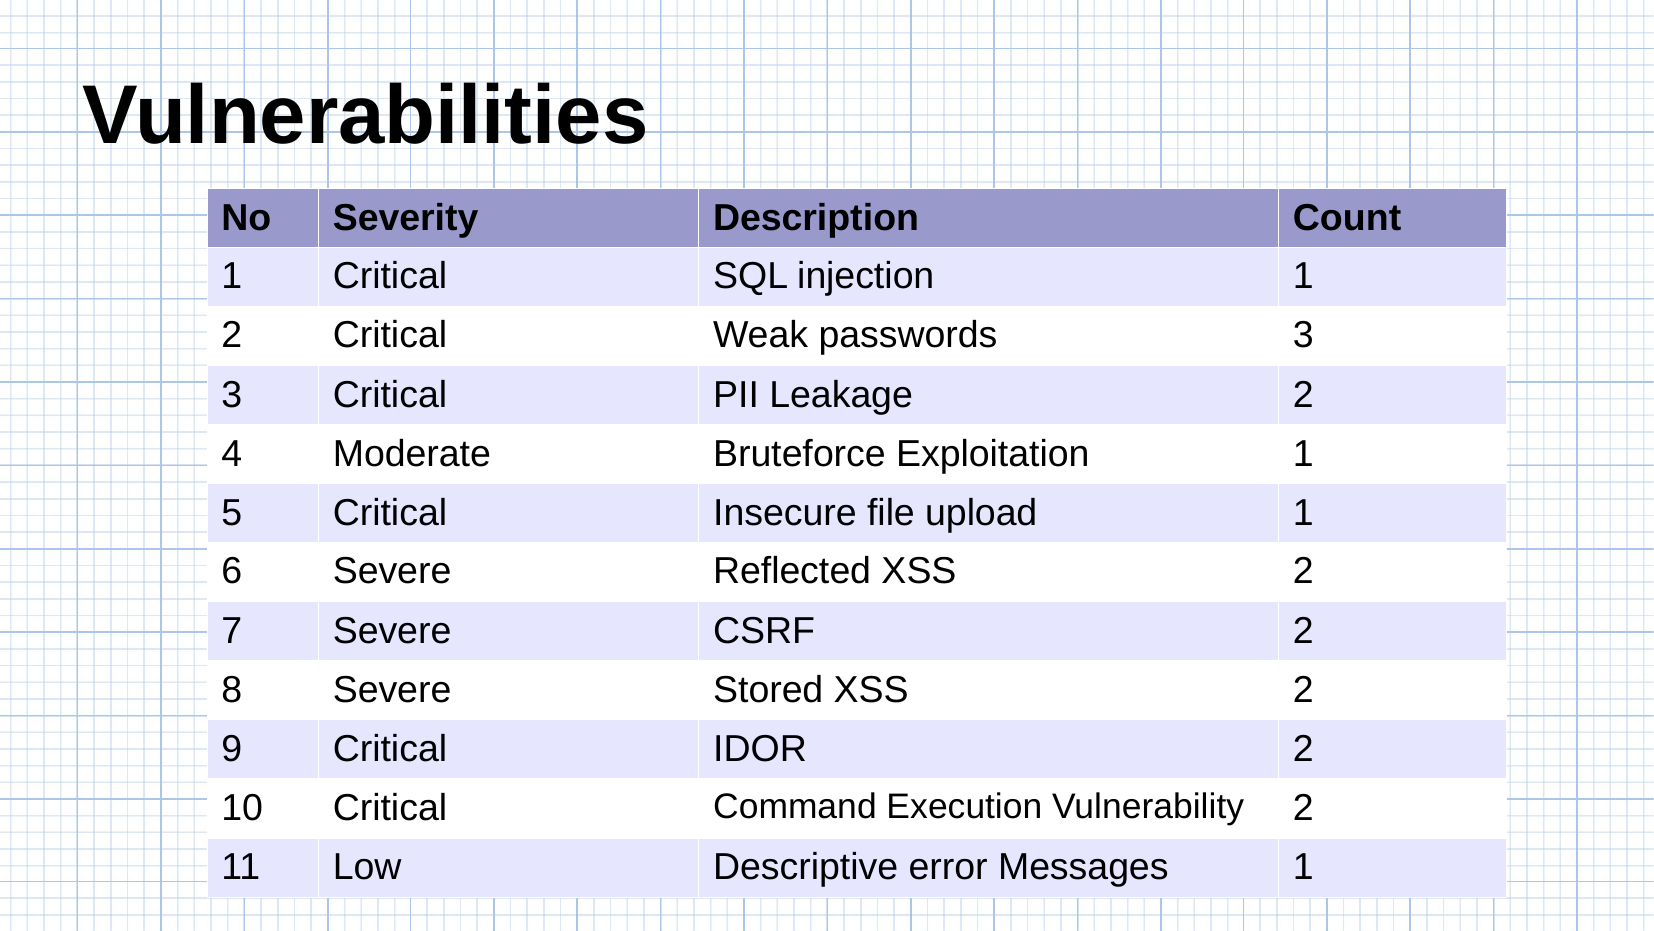

# Vulnerabilities
| No | Severity | Description | Count |
| --- | --- | --- | --- |
| 1 | Critical | SQL injection | 1 |
| 2 | Critical | Weak passwords | 3 |
| 3 | Critical | PII Leakage | 2 |
| 4 | Moderate | Bruteforce Exploitation | 1 |
| 5 | Critical | Insecure file upload | 1 |
| 6 | Severe | Reflected XSS | 2 |
| 7 | Severe | CSRF | 2 |
| 8 | Severe | Stored XSS | 2 |
| 9 | Critical | IDOR | 2 |
| 10 | Critical | Command Execution Vulnerability | 2 |
| 11 | Low | Descriptive error Messages | 1 |